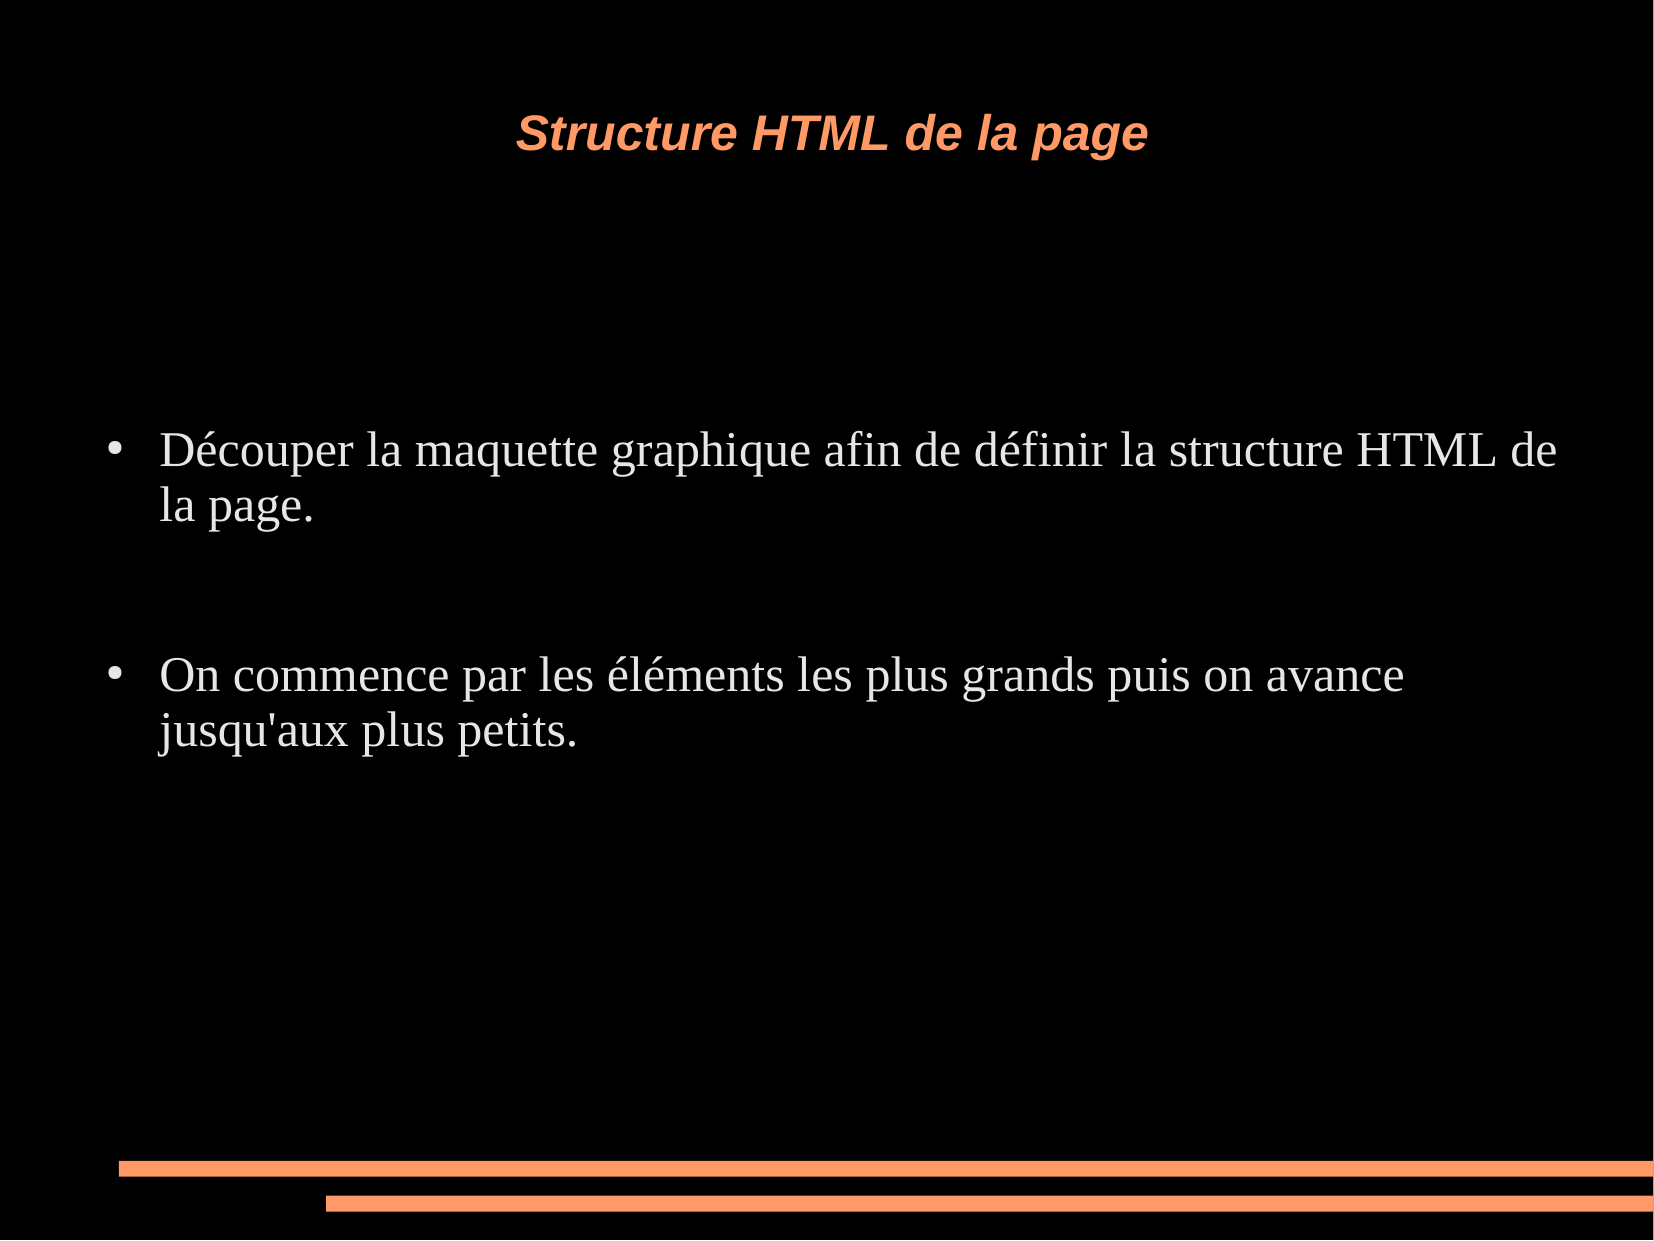

# Structure HTML de la page
Découper la maquette graphique afin de définir la structure HTML de la page.
On commence par les éléments les plus grands puis on avance jusqu'aux plus petits.